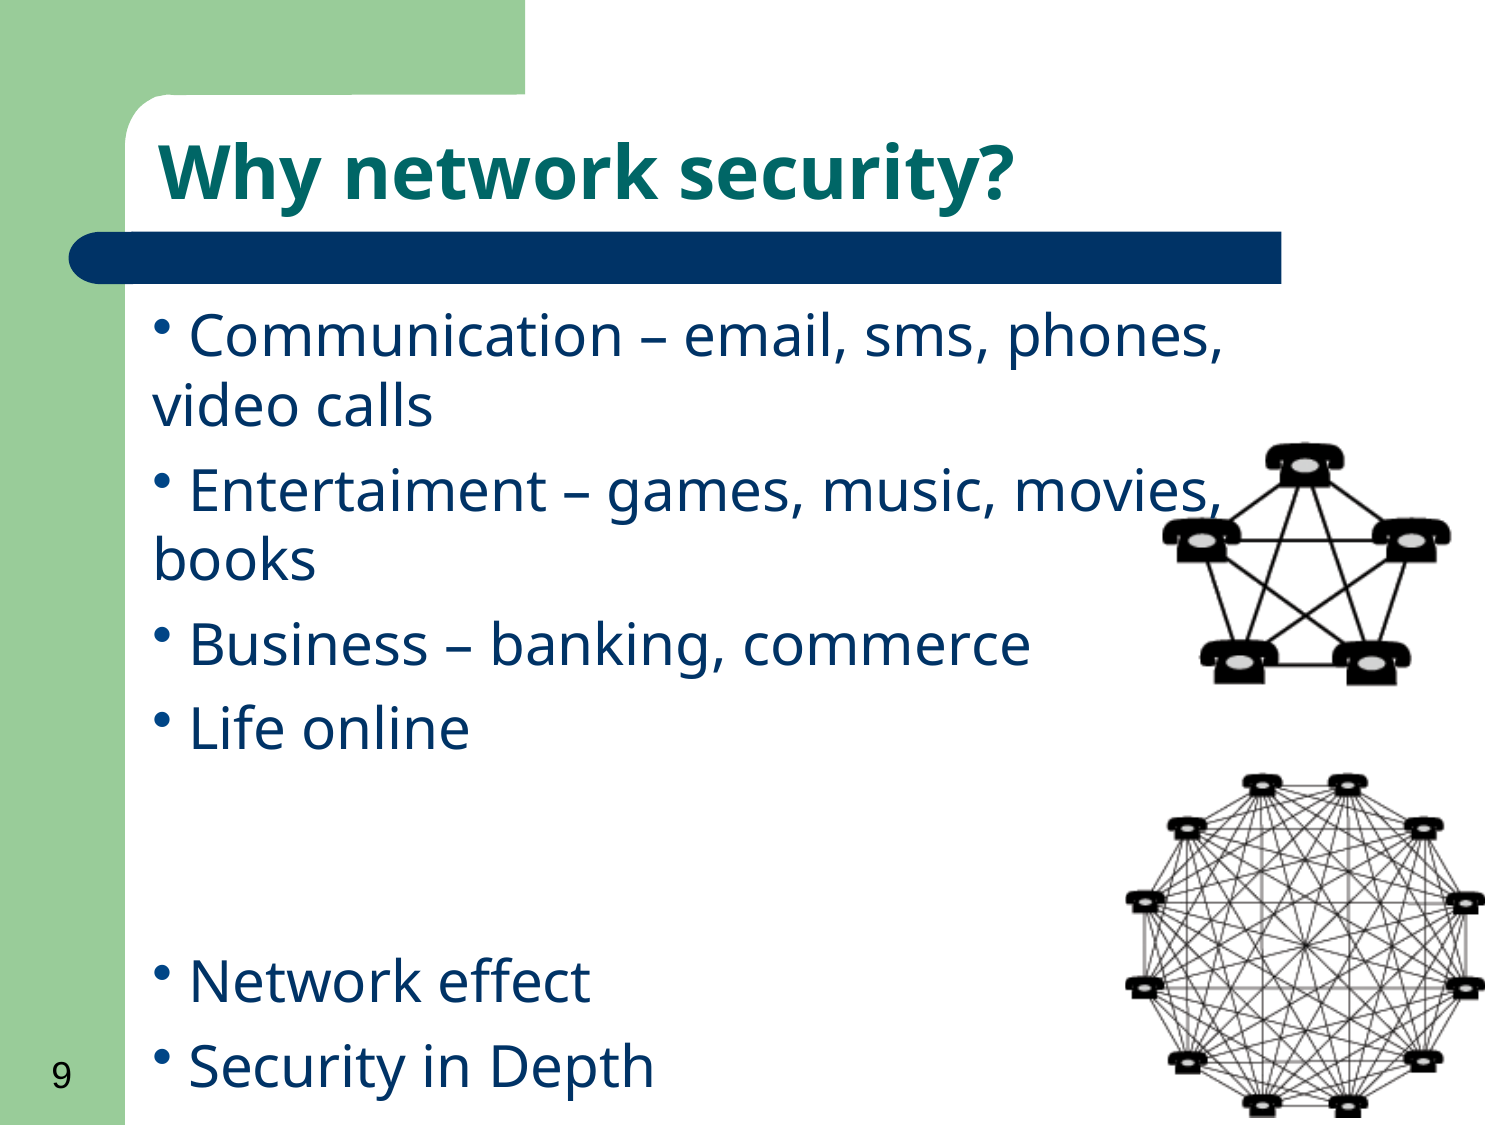

# Why network security?
 Communication – email, sms, phones, video calls
 Entertaiment – games, music, movies, books
 Business – banking, commerce
 Life online
 Network effect
 Security in Depth
9